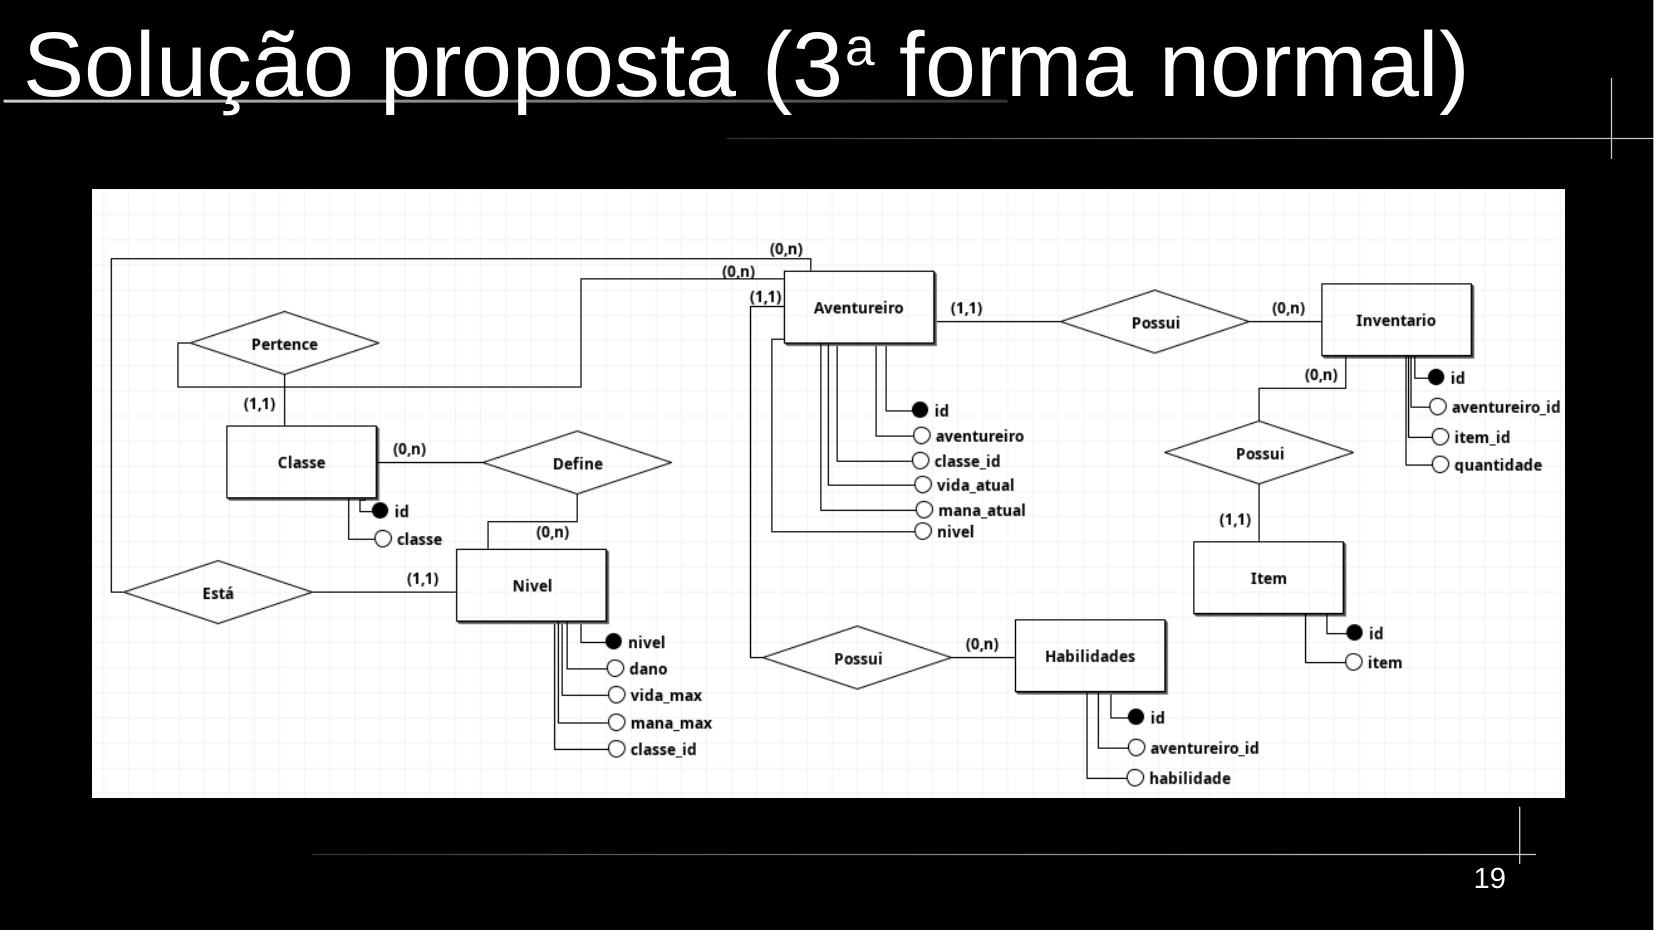

# Solução proposta (3a forma normal)
19